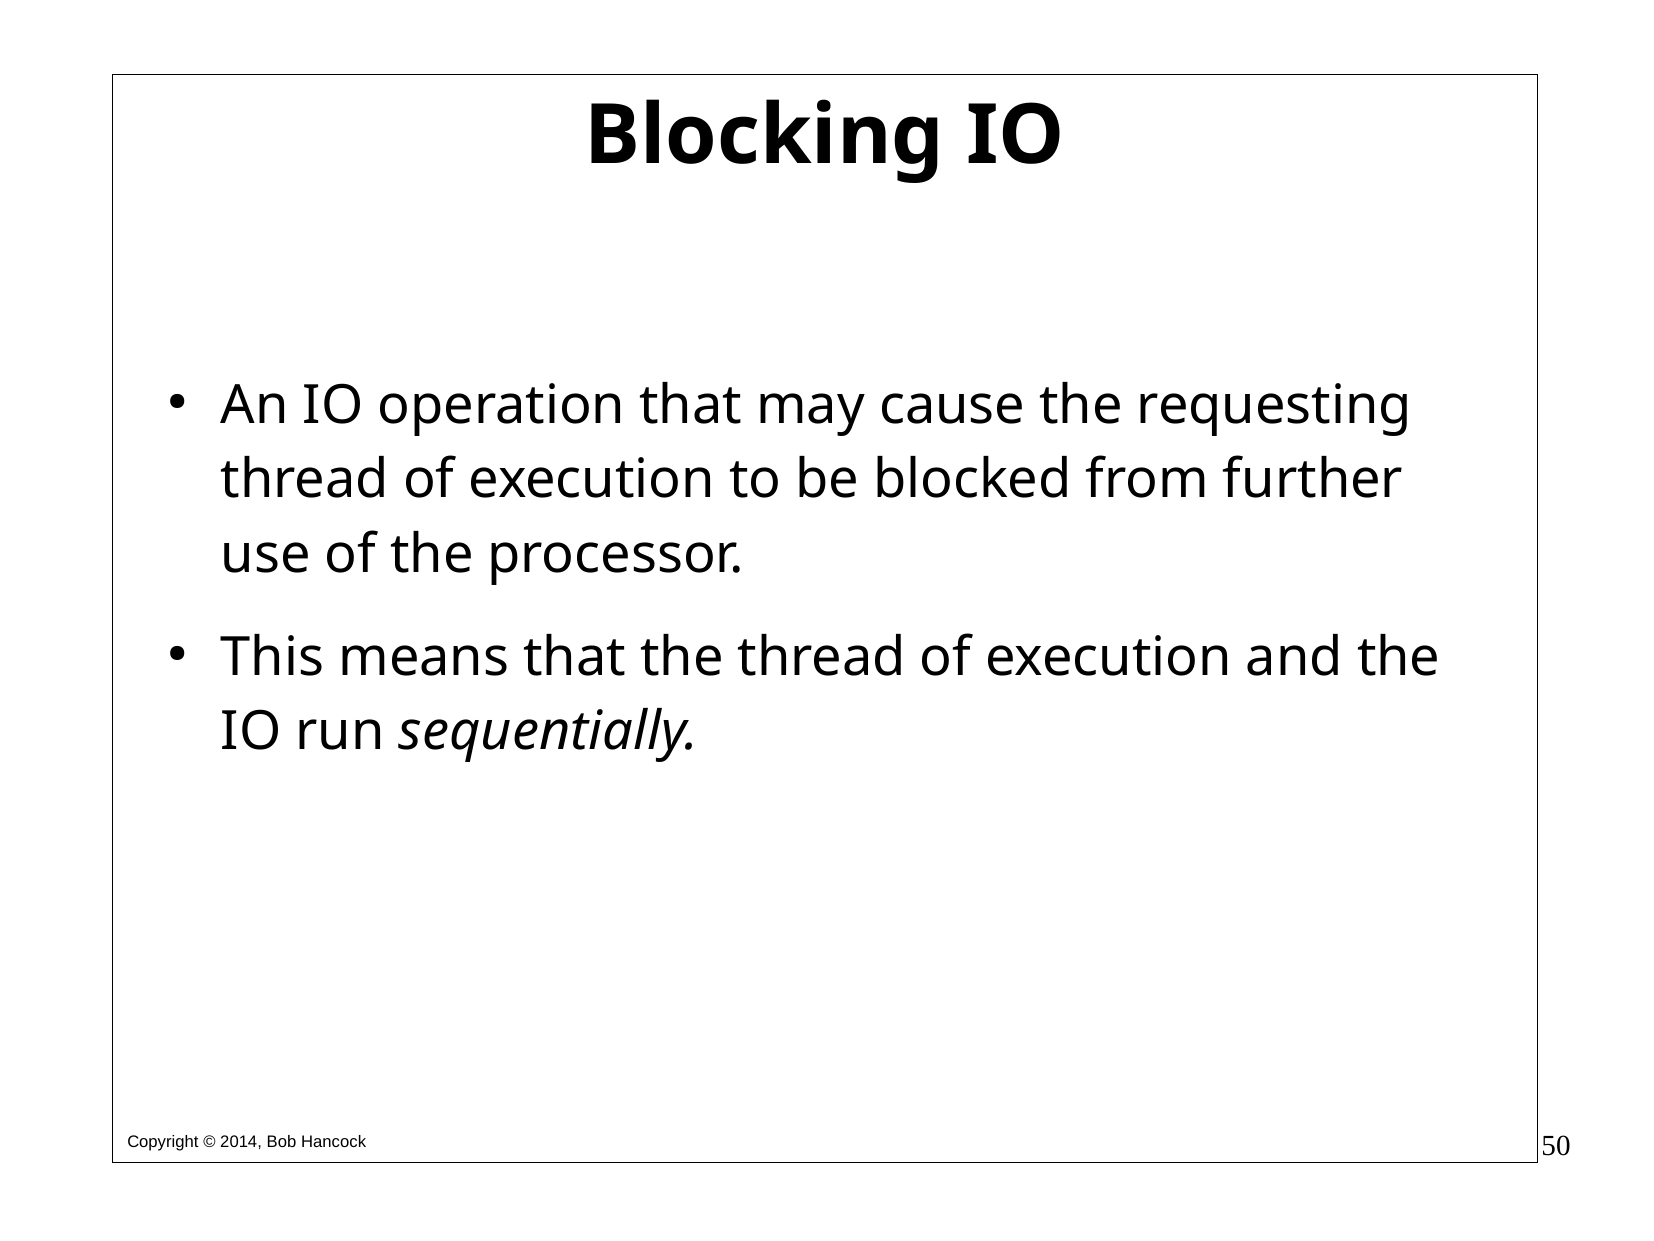

# Blocking IO
An IO operation that may cause the requesting thread of execution to be blocked from further use of the processor.
This means that the thread of execution and the IO run sequentially.
Copyright © 2014, Bob Hancock
50